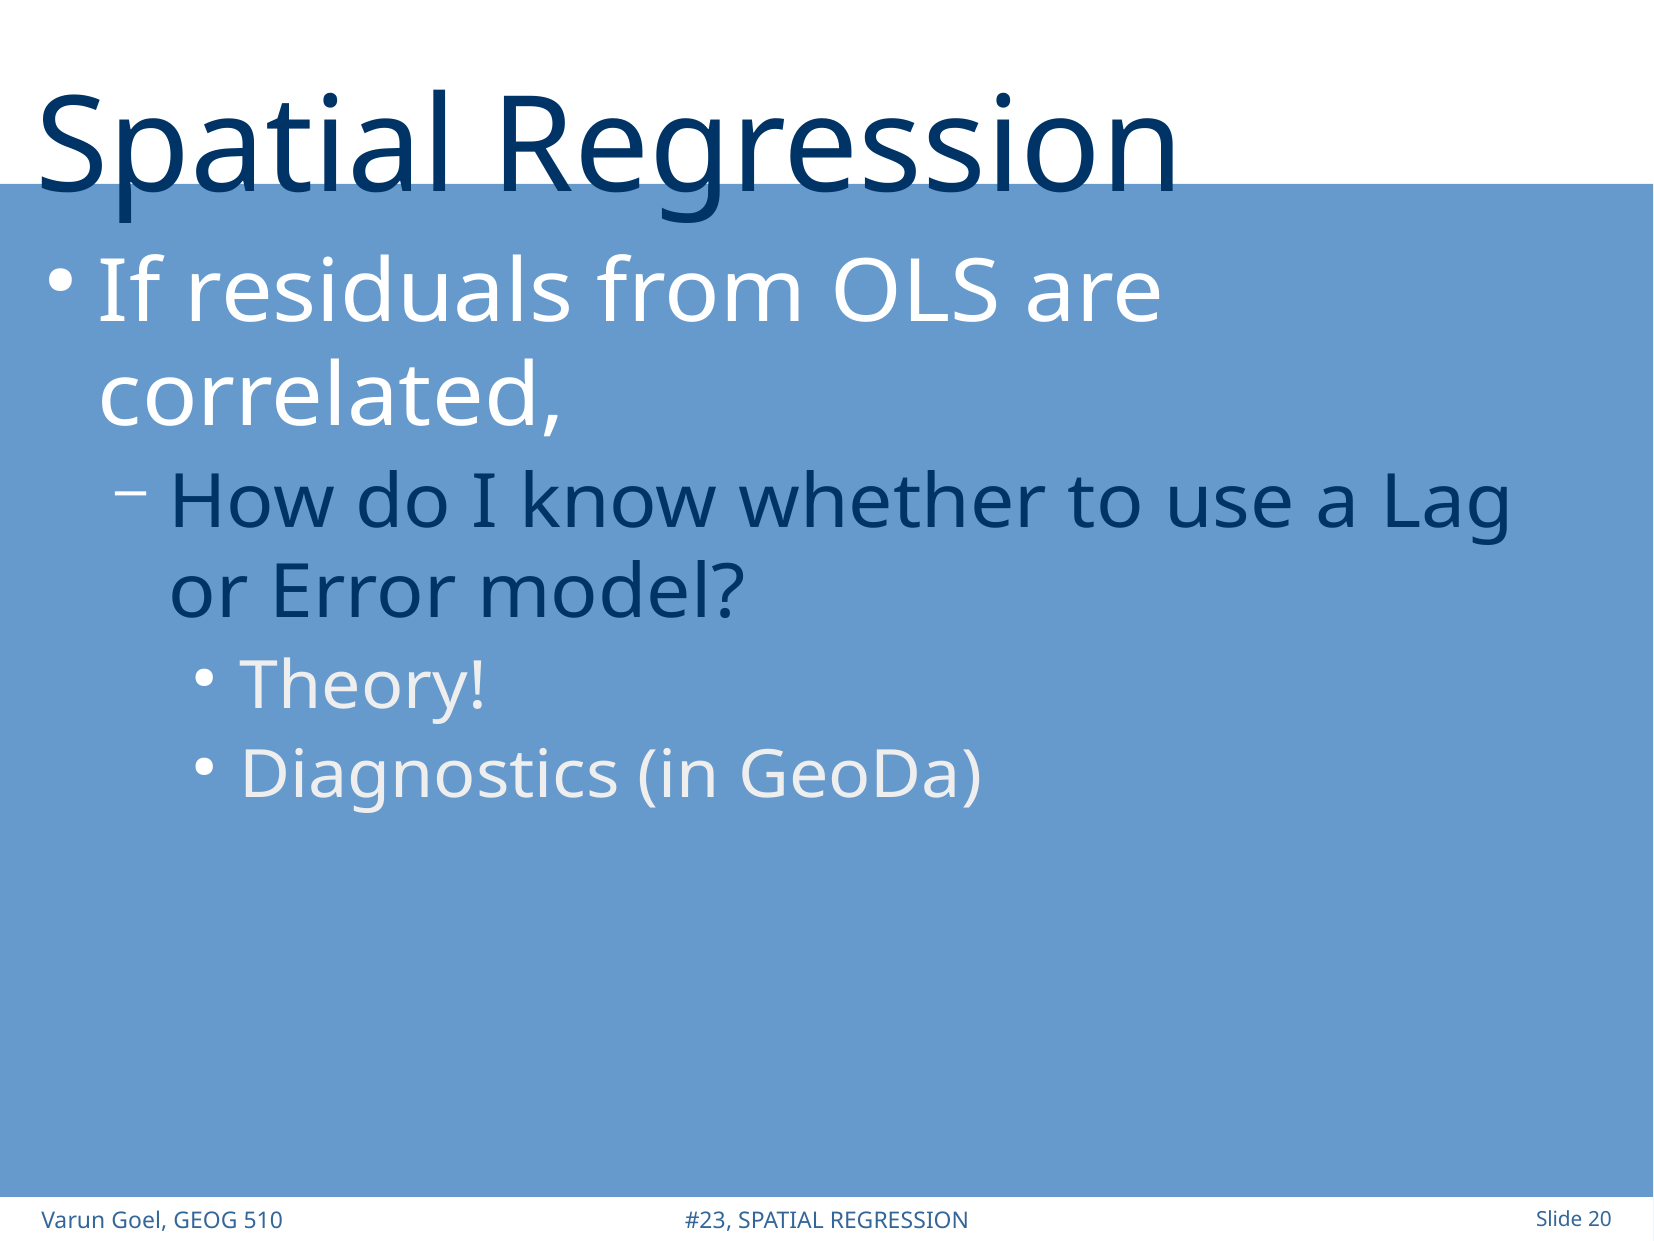

# Spatial Regression
If residuals from OLS are correlated,
How do I know whether to use a Lag or Error model?
Theory!
Diagnostics (in GeoDa)
#23, SPATIAL REGRESSION
20